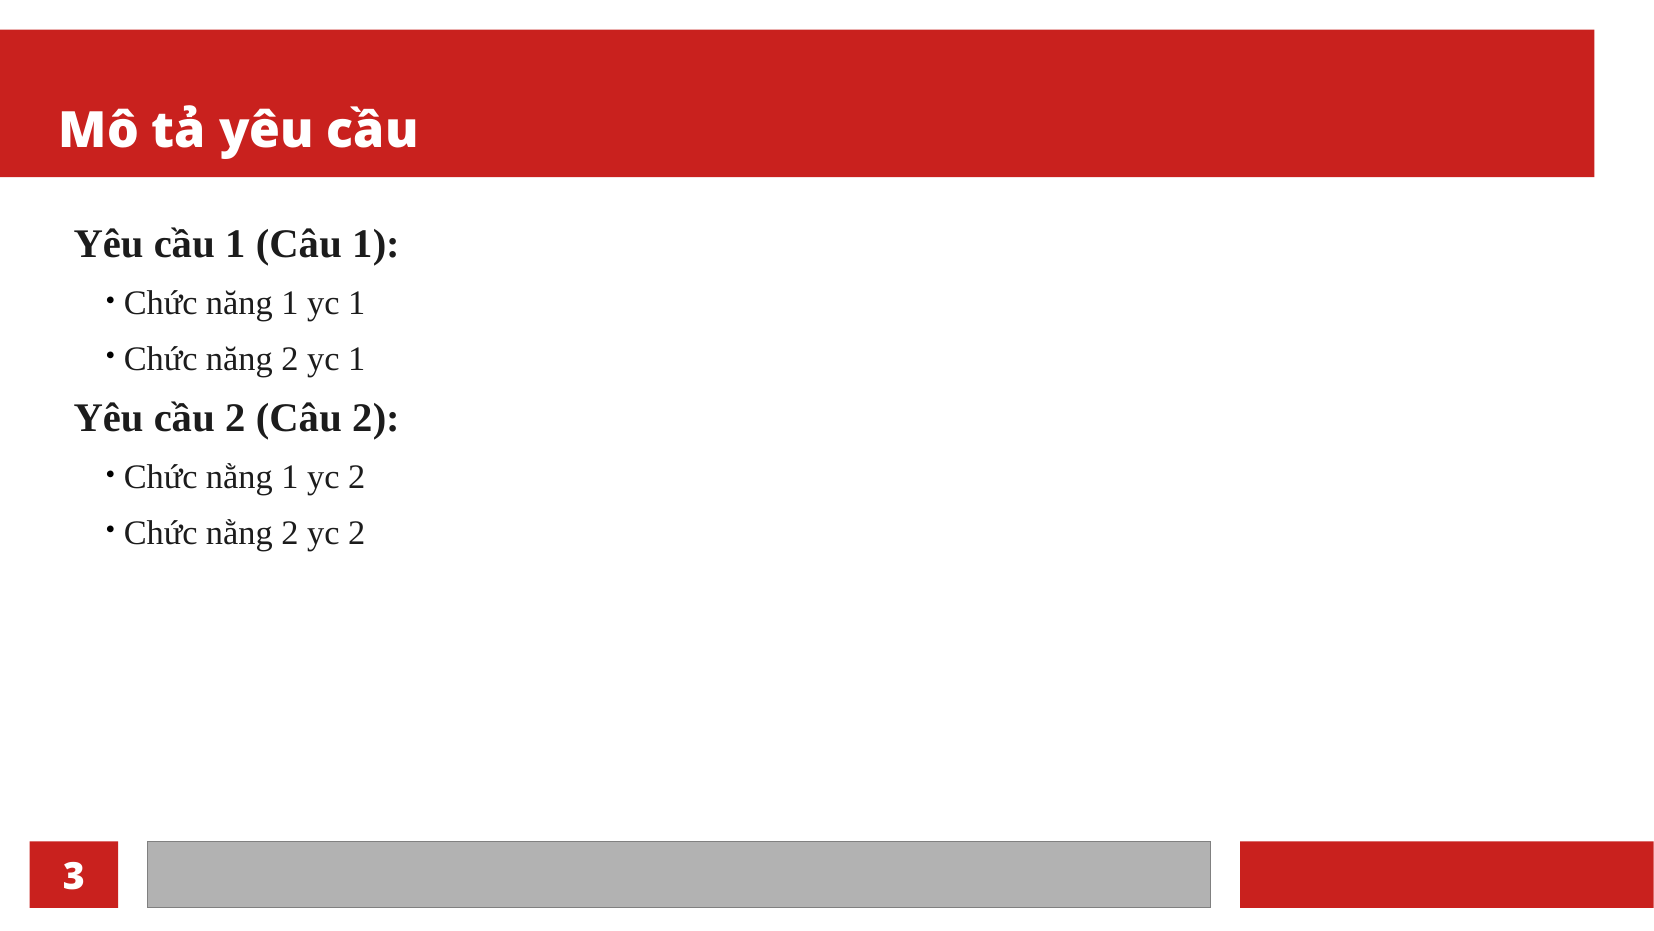

# Mô tả yêu cầu
Yêu cầu 1 (Câu 1):
 Chức năng 1 yc 1
 Chức năng 2 yc 1
Yêu cầu 2 (Câu 2):
 Chức nằng 1 yc 2
 Chức nằng 2 yc 2
3